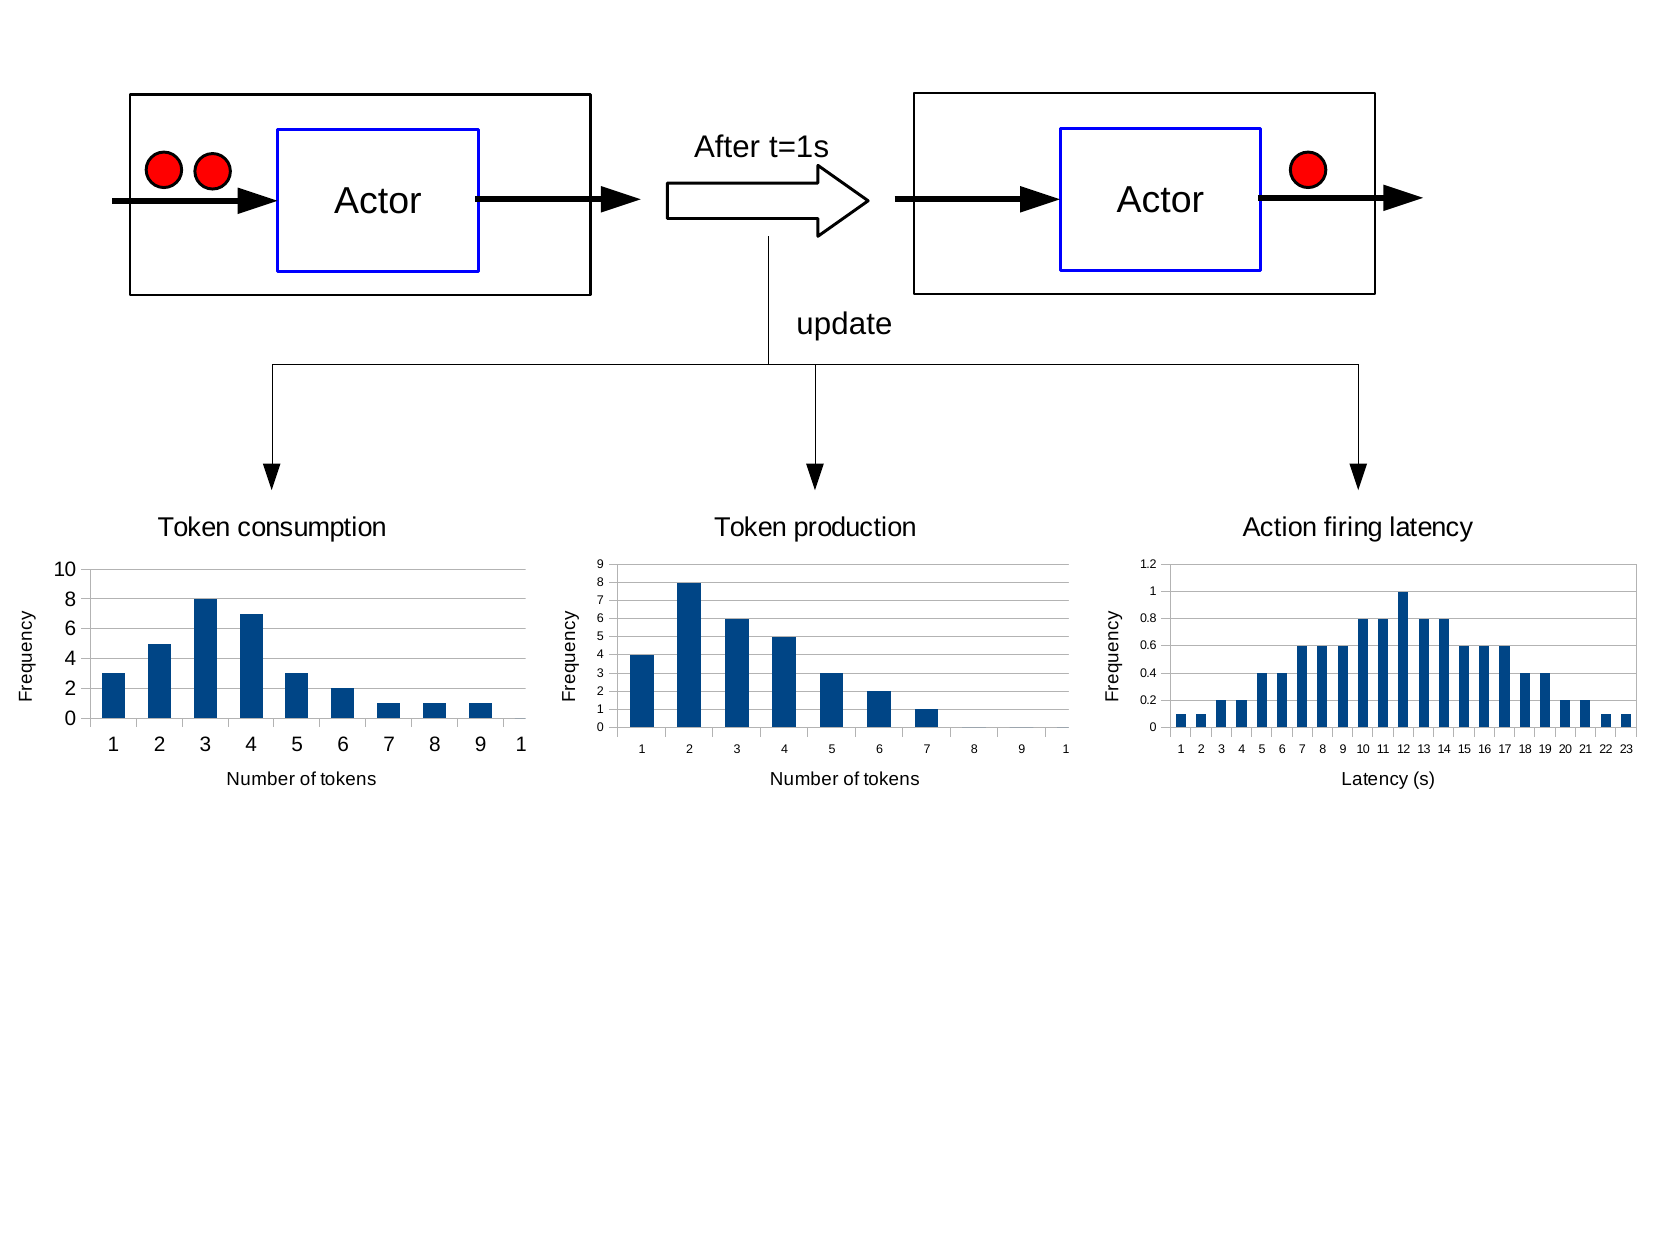

After t=1s
Actor
Actor
update
### Chart: Token consumption
| Category | Column E |
|---|---|
| 1 | 3.0 |
| 2 | 5.0 |
| 3 | 8.0 |
| 4 | 7.0 |
| 5 | 3.0 |
| 6 | 2.0 |
| 7 | 1.0 |
| 8 | 1.0 |
| 9 | 1.0 |
| 10 | 0.0 |
### Chart: Token production
| Category | Column D |
|---|---|
| 1 | 4.0 |
| 2 | 8.0 |
| 3 | 6.0 |
| 4 | 5.0 |
| 5 | 3.0 |
| 6 | 2.0 |
| 7 | 1.0 |
| 8 | 0.0 |
| 9 | 0.0 |
| 10 | 0.0 |
### Chart: Action firing latency
| Category | Column D |
|---|---|
| 1 | 0.1 |
| 2 | 0.1 |
| 3 | 0.2 |
| 4 | 0.2 |
| 5 | 0.4 |
| 6 | 0.4 |
| 7 | 0.6 |
| 8 | 0.6 |
| 9 | 0.6 |
| 10 | 0.8 |
| 11 | 0.8 |
| 12 | 1.0 |
| 13 | 0.8 |
| 14 | 0.8 |
| 15 | 0.6 |
| 16 | 0.6 |
| 17 | 0.6 |
| 18 | 0.4 |
| 19 | 0.4 |
| 20 | 0.2 |
| 21 | 0.2 |
| 22 | 0.1 |
| 23 | 0.1 |